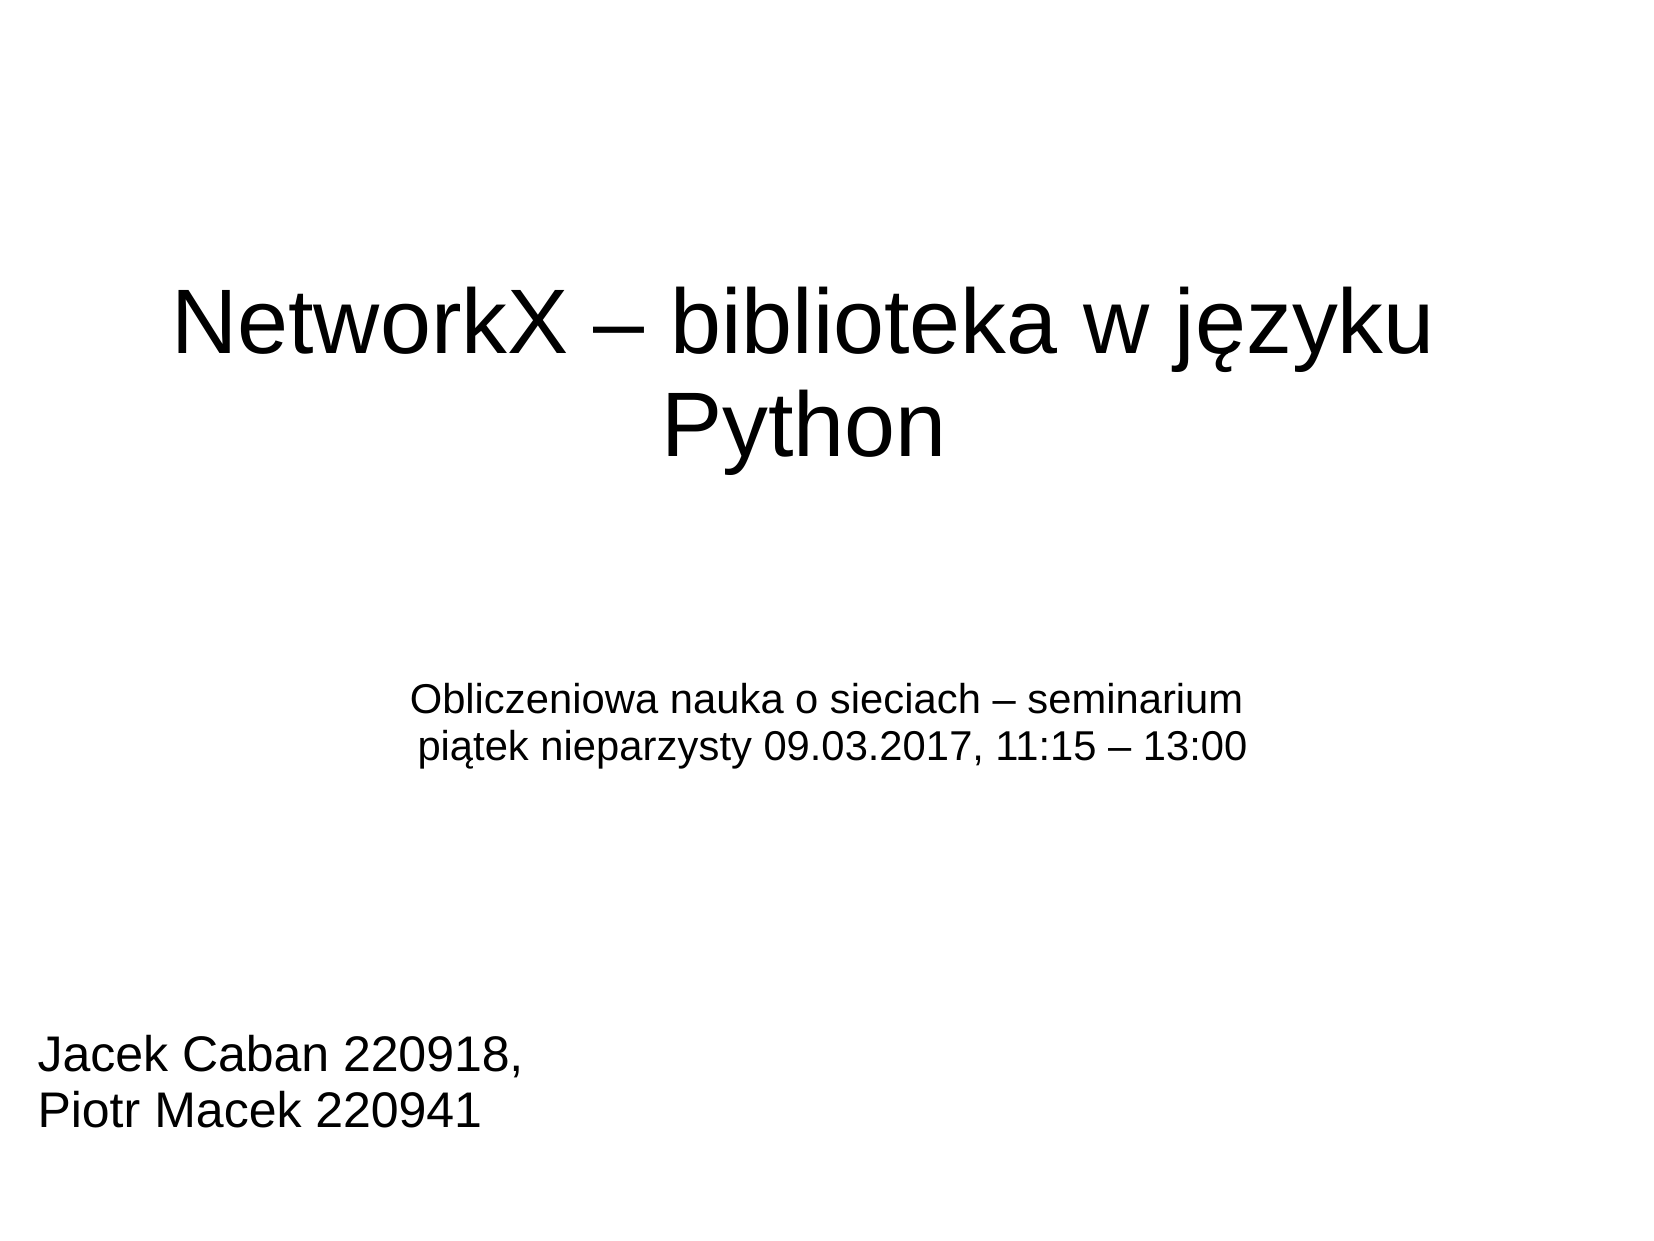

# NetworkX – biblioteka w języku Python
Obliczeniowa nauka o sieciach – seminarium
piątek nieparzysty 09.03.2017, 11:15 – 13:00
Jacek Caban 220918,
Piotr Macek 220941